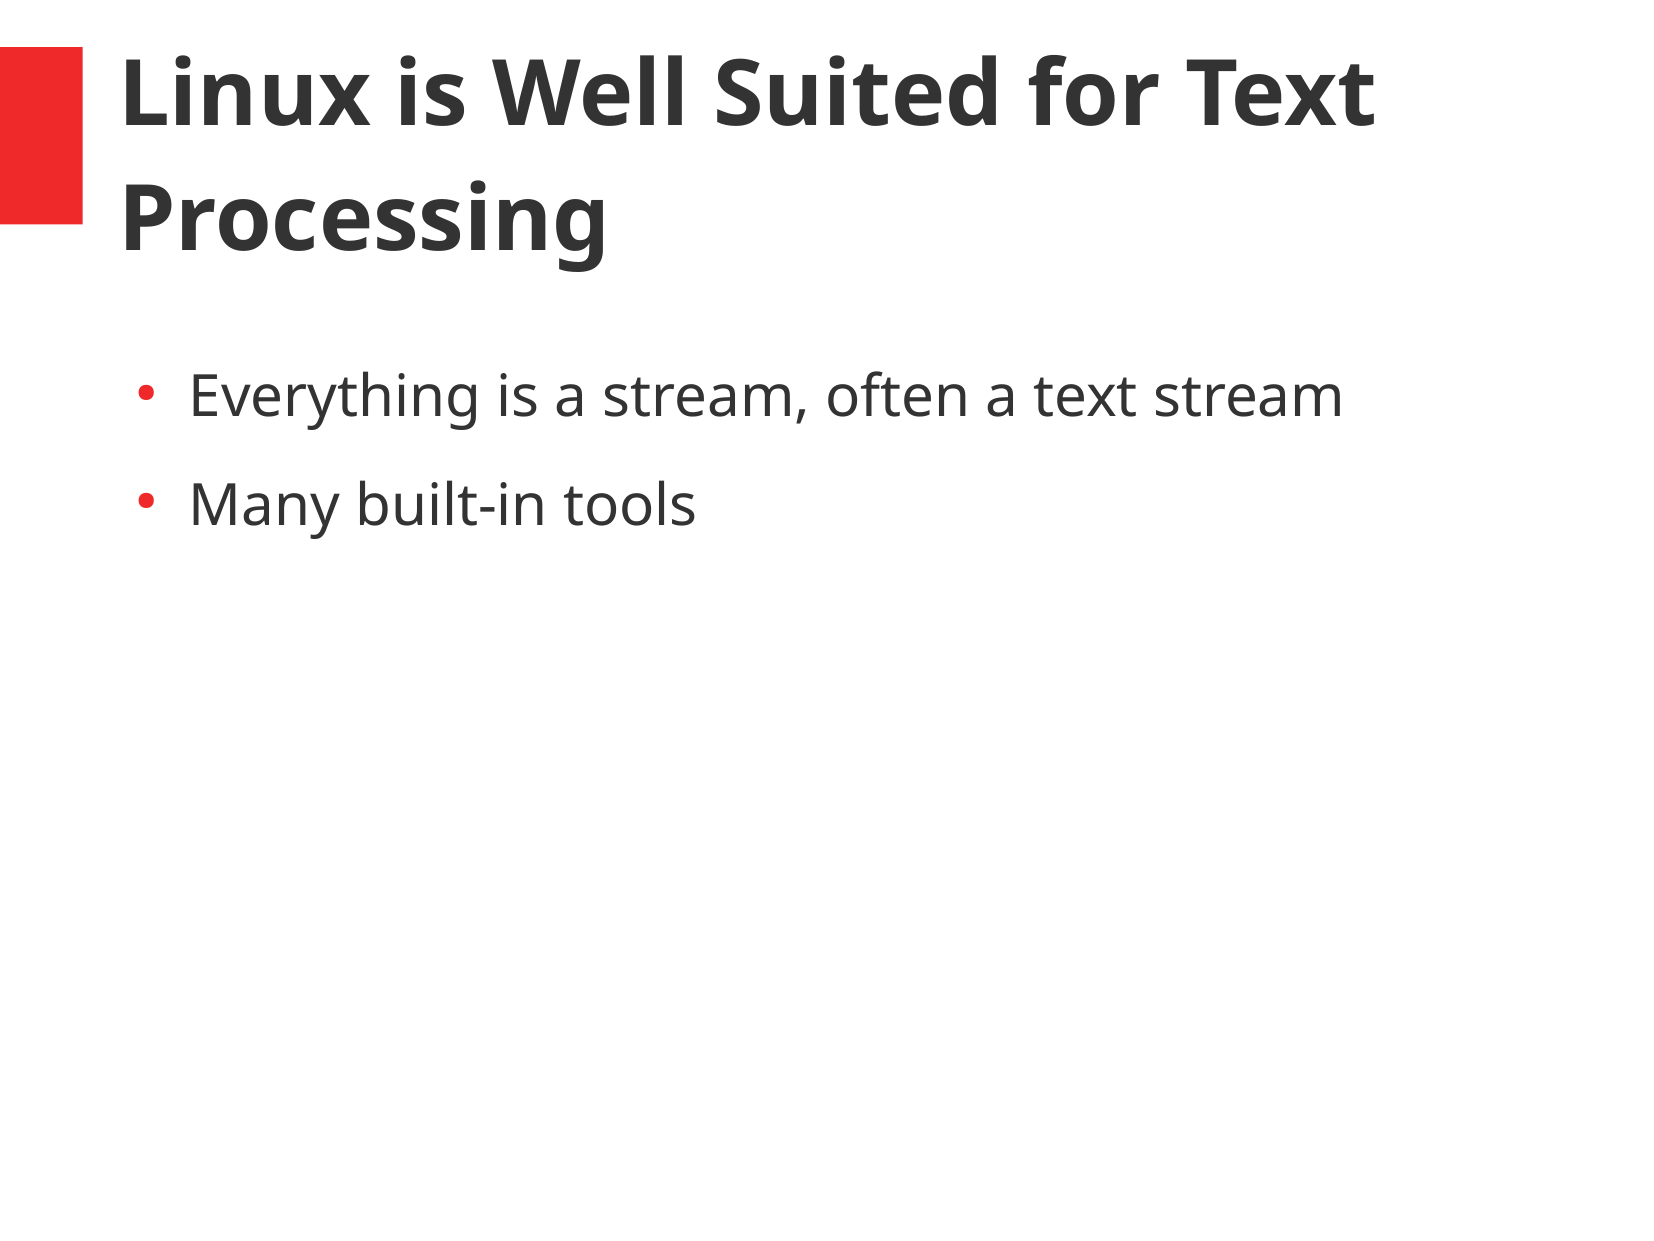

# Linux is Well Suited for Text Processing
Everything is a stream, often a text stream
Many built-in tools